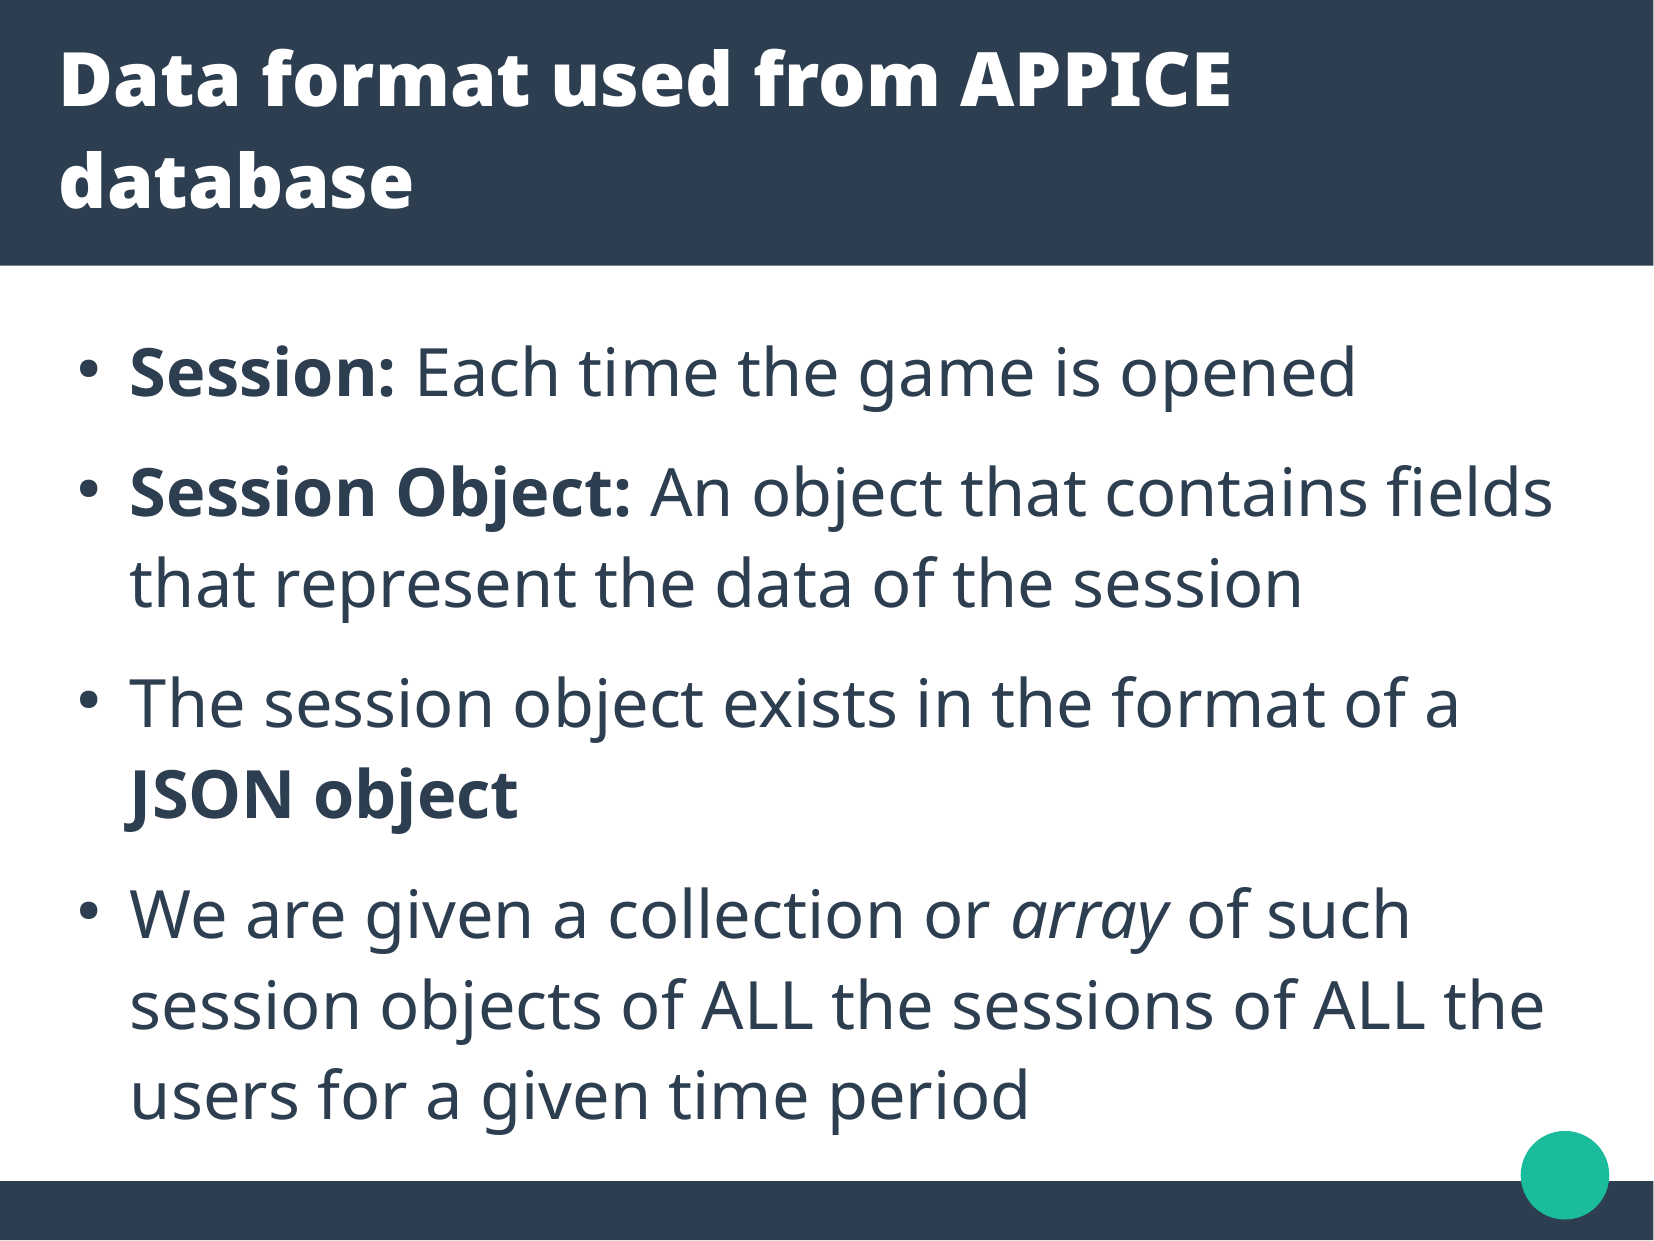

# Data format used from APPICE database
Session: Each time the game is opened
Session Object: An object that contains fields that represent the data of the session
The session object exists in the format of a JSON object
We are given a collection or array of such session objects of ALL the sessions of ALL the users for a given time period